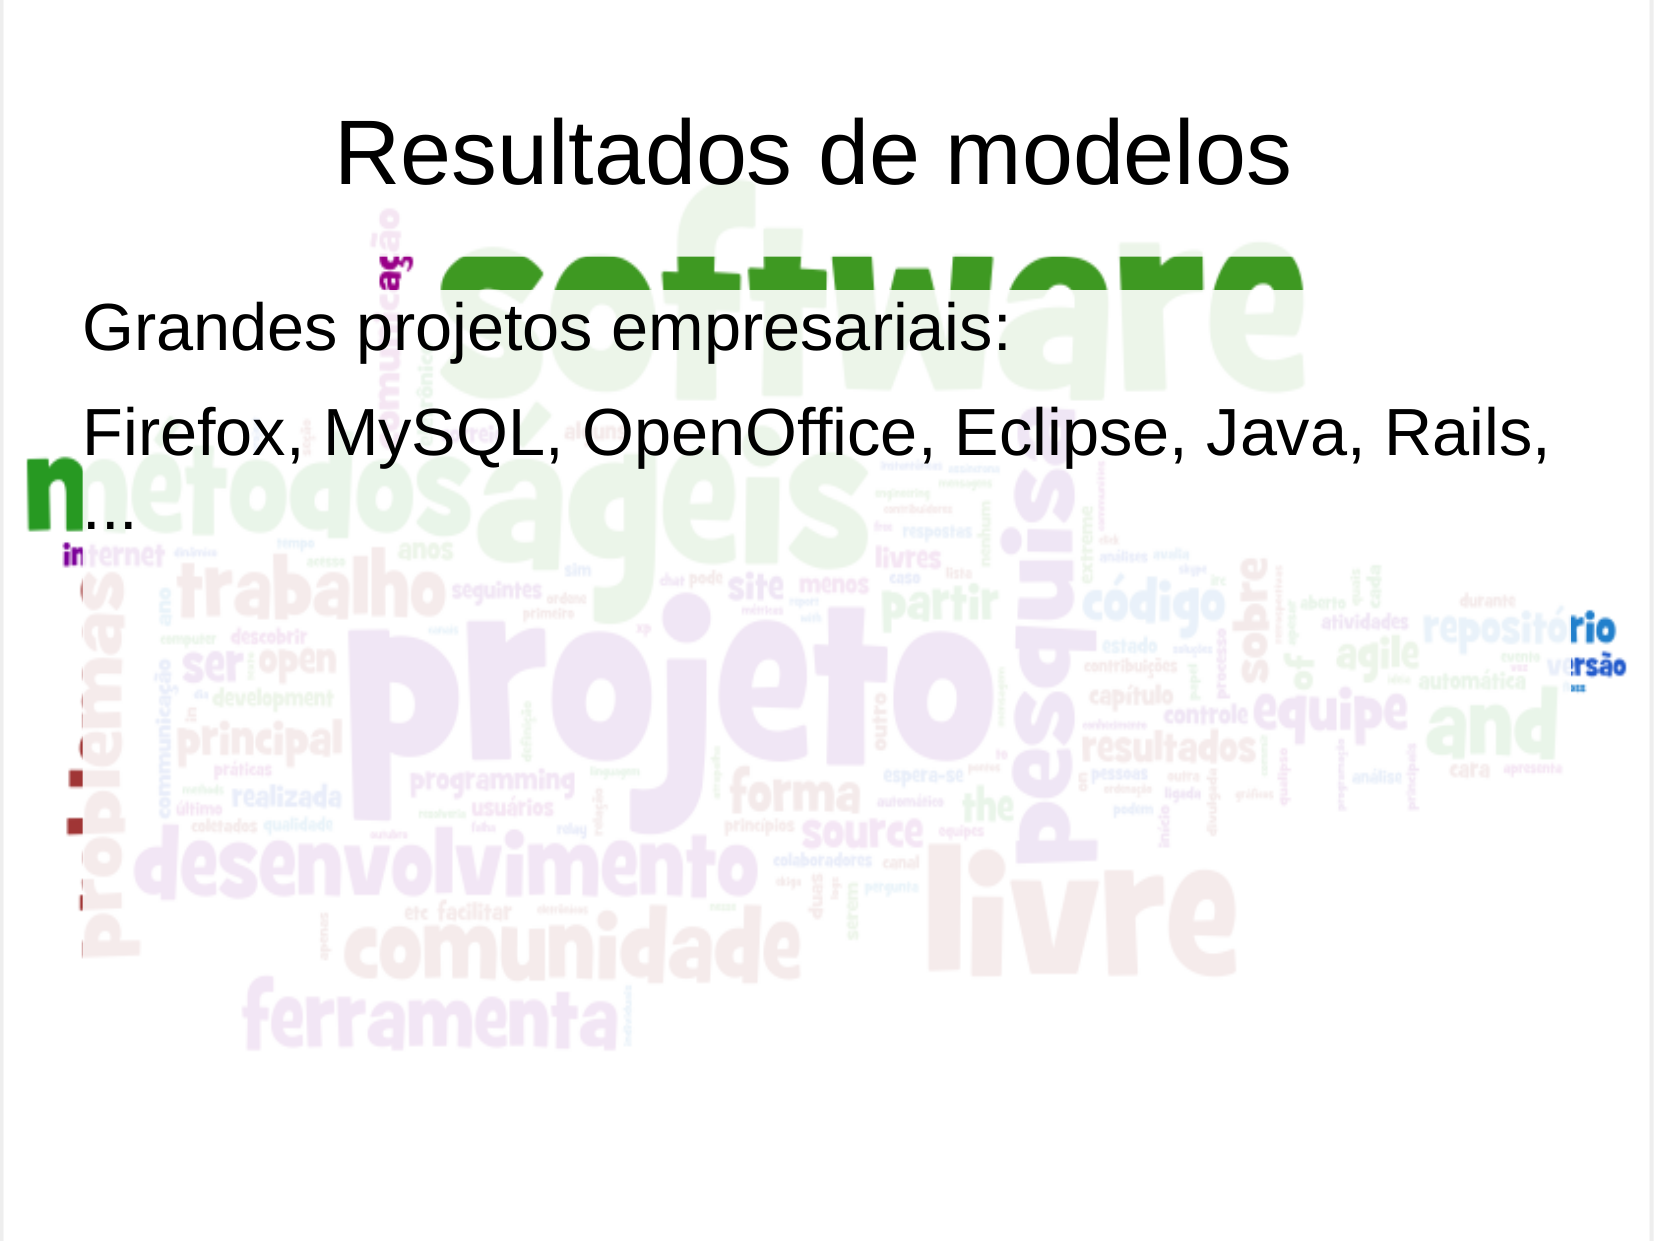

# Resultados de modelos
Grandes projetos empresariais:
Firefox, MySQL, OpenOffice, Eclipse, Java, Rails, ...